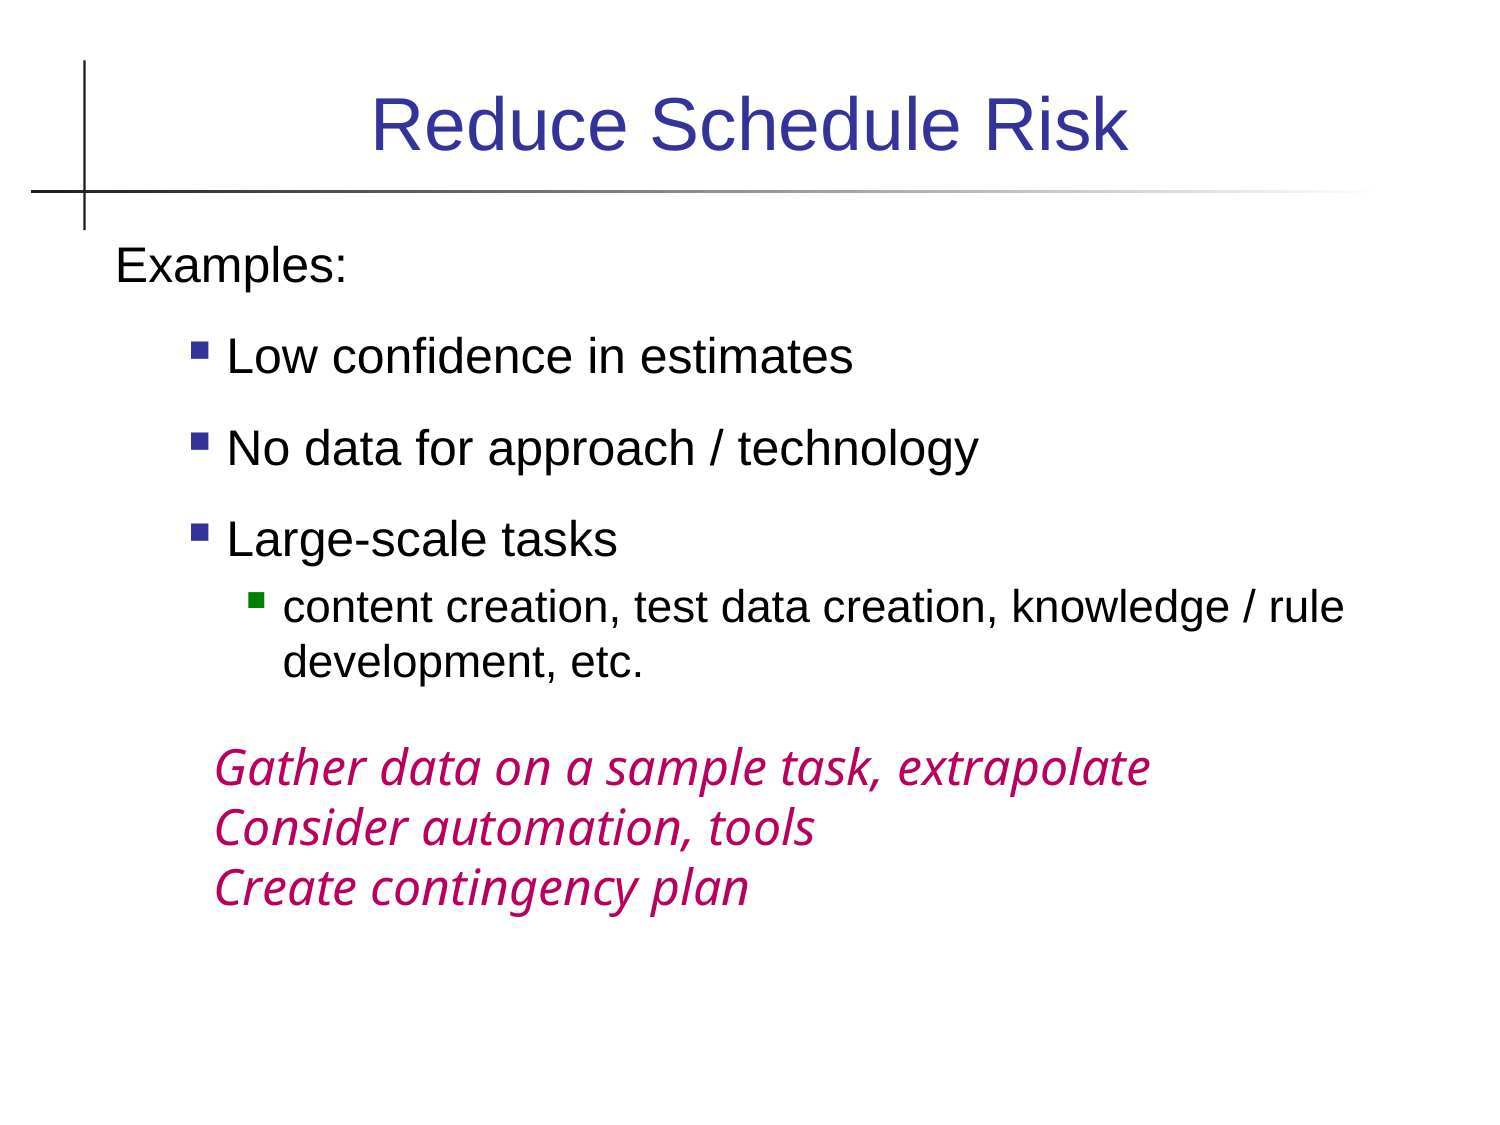

# Reduce Schedule Risk
Examples:
Low confidence in estimates
No data for approach / technology
Large-scale tasks
content creation, test data creation, knowledge / rule development, etc.
Gather data on a sample task, extrapolate
Consider automation, tools
Create contingency plan